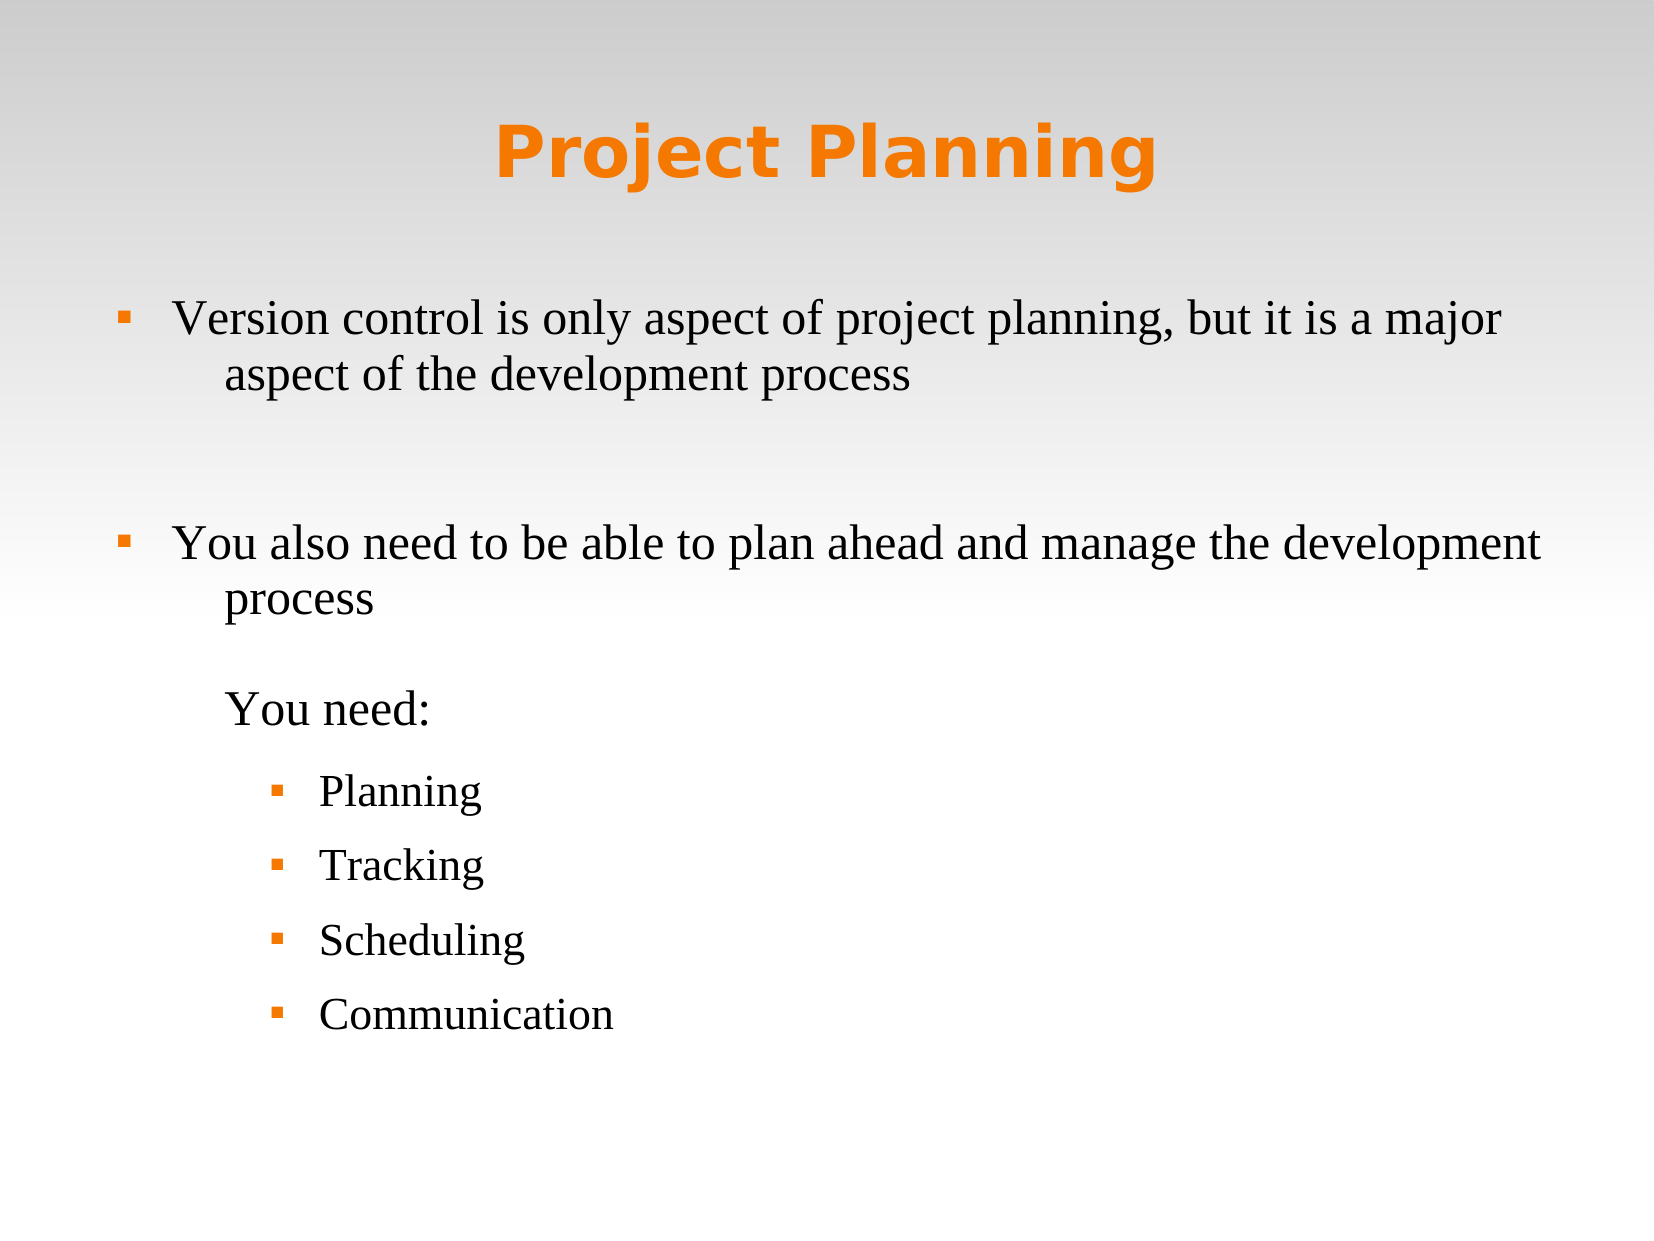

# Project Planning
Version control is only aspect of project planning, but it is a major aspect of the development process
You also need to be able to plan ahead and manage the development process
You need:
Planning
Tracking
Scheduling
Communication